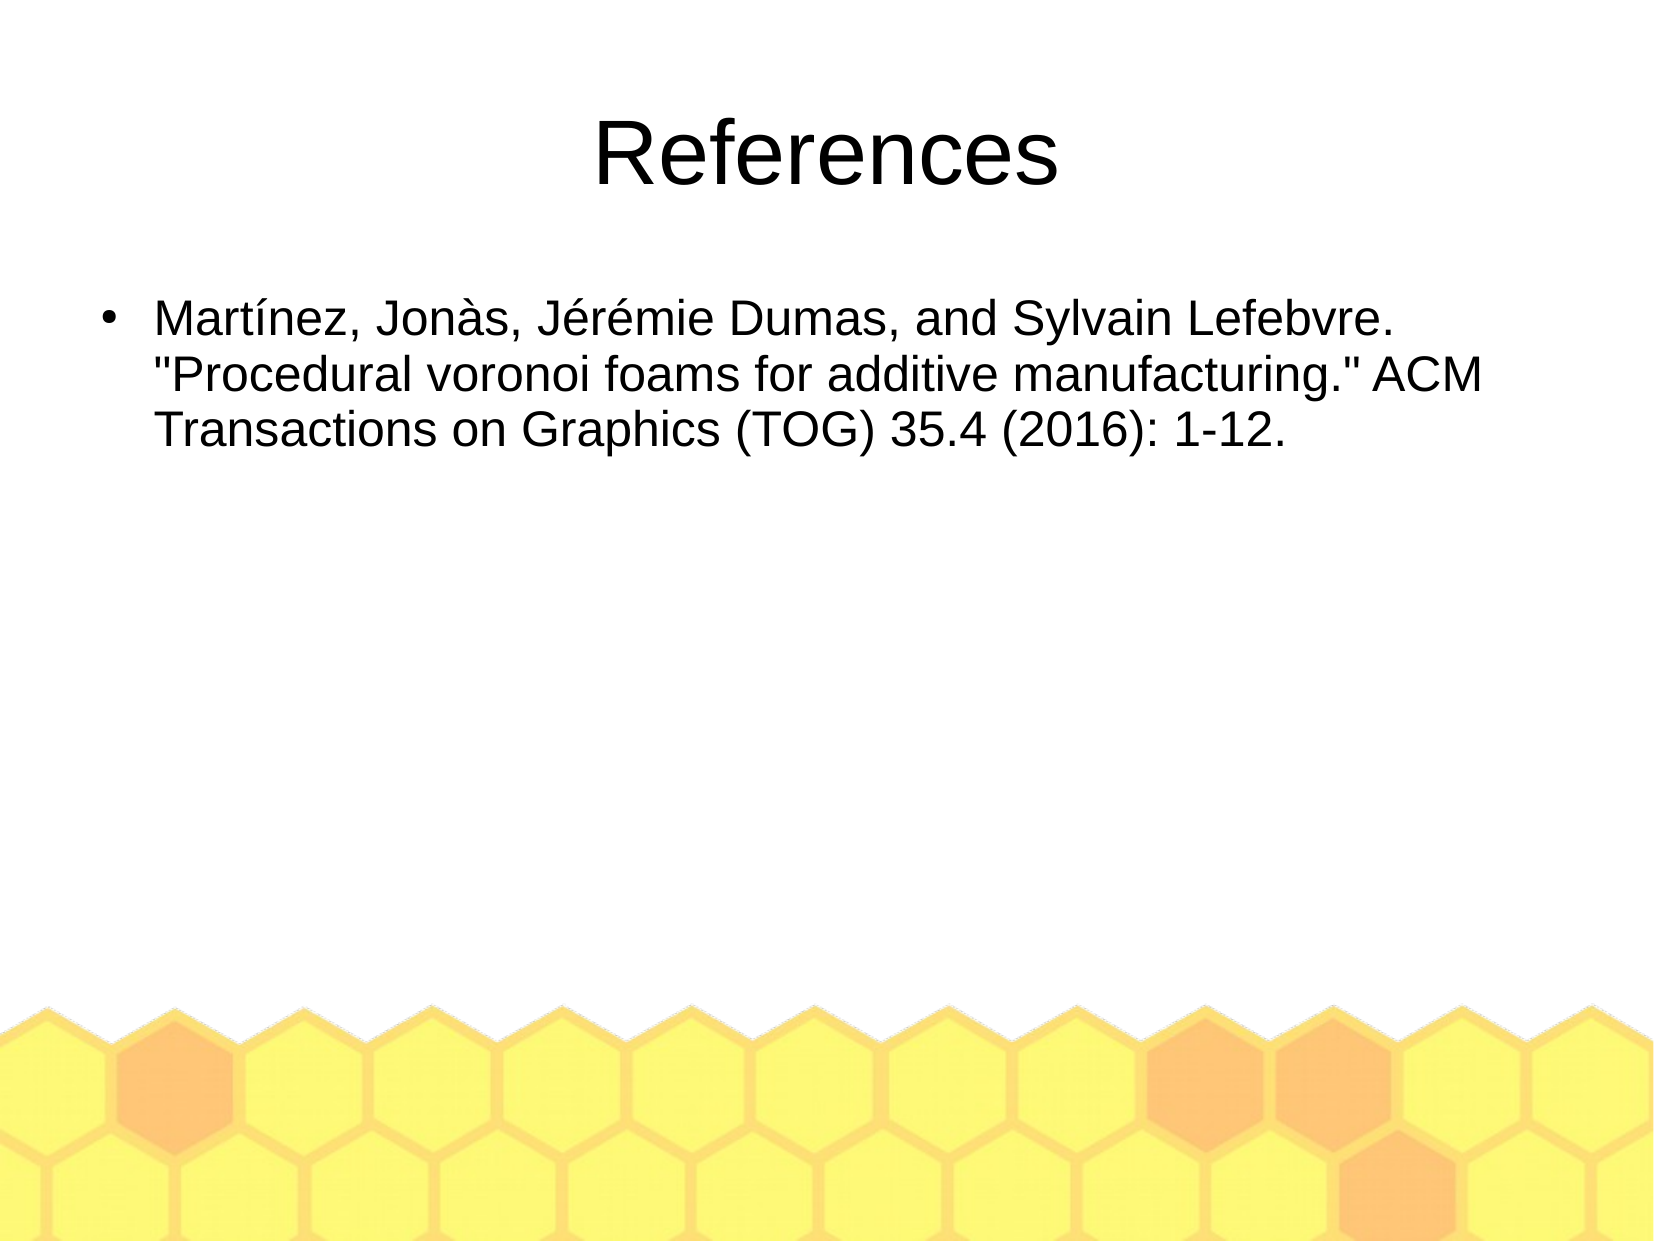

# References
Martínez, Jonàs, Jérémie Dumas, and Sylvain Lefebvre. "Procedural voronoi foams for additive manufacturing." ACM Transactions on Graphics (TOG) 35.4 (2016): 1-12.